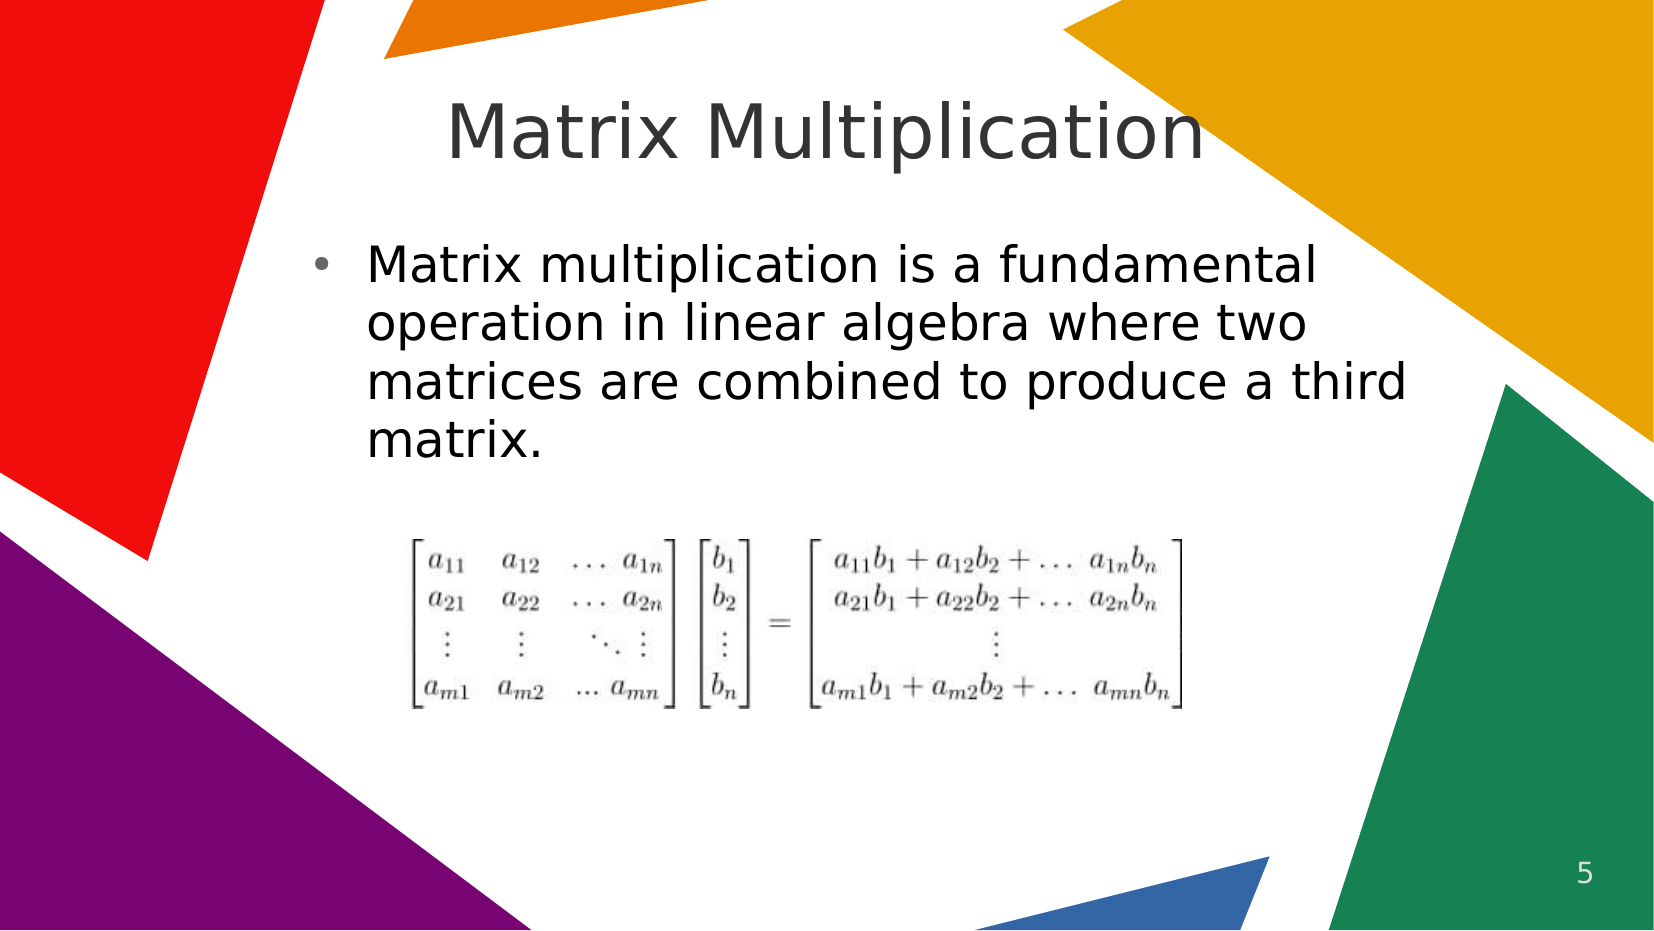

# Matrix Multiplication
Matrix multiplication is a fundamental operation in linear algebra where two matrices are combined to produce a third matrix.
5